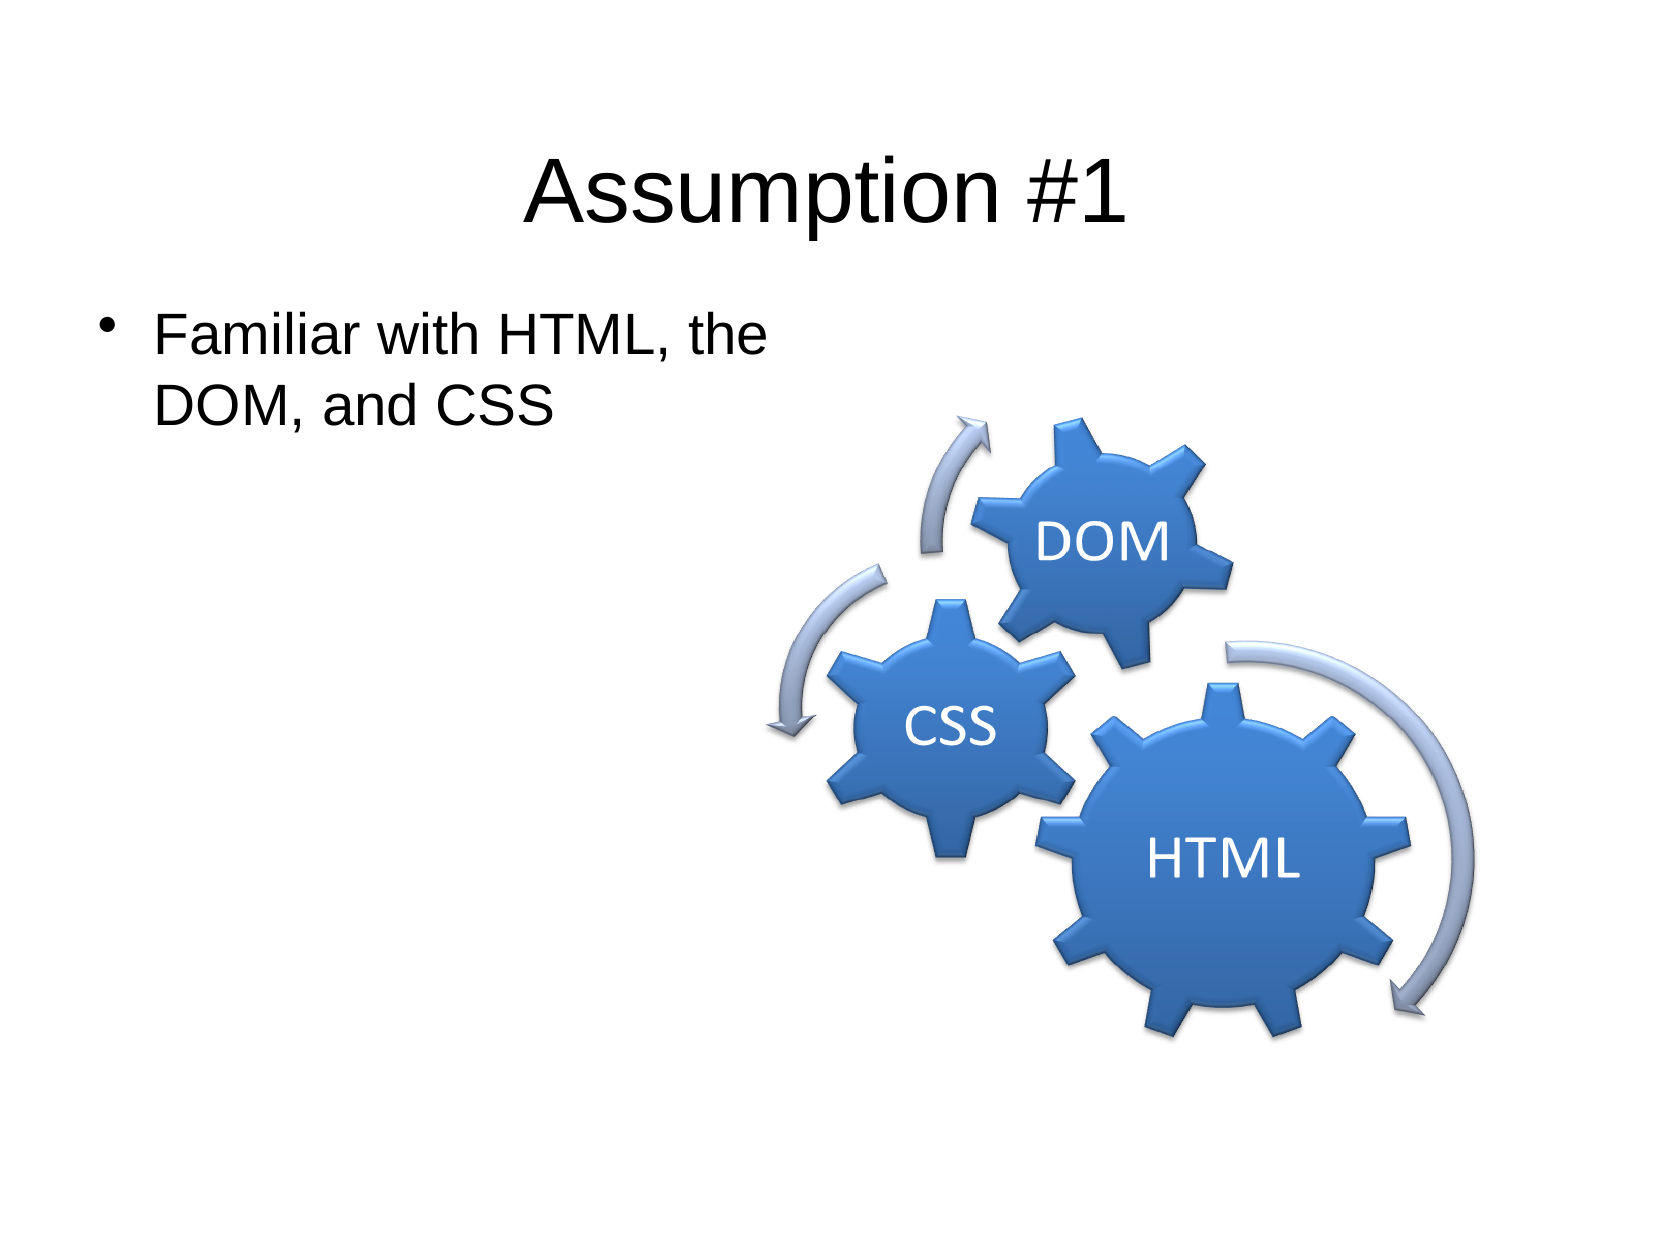

# Assumption #1
Familiar with HTML, the DOM, and CSS